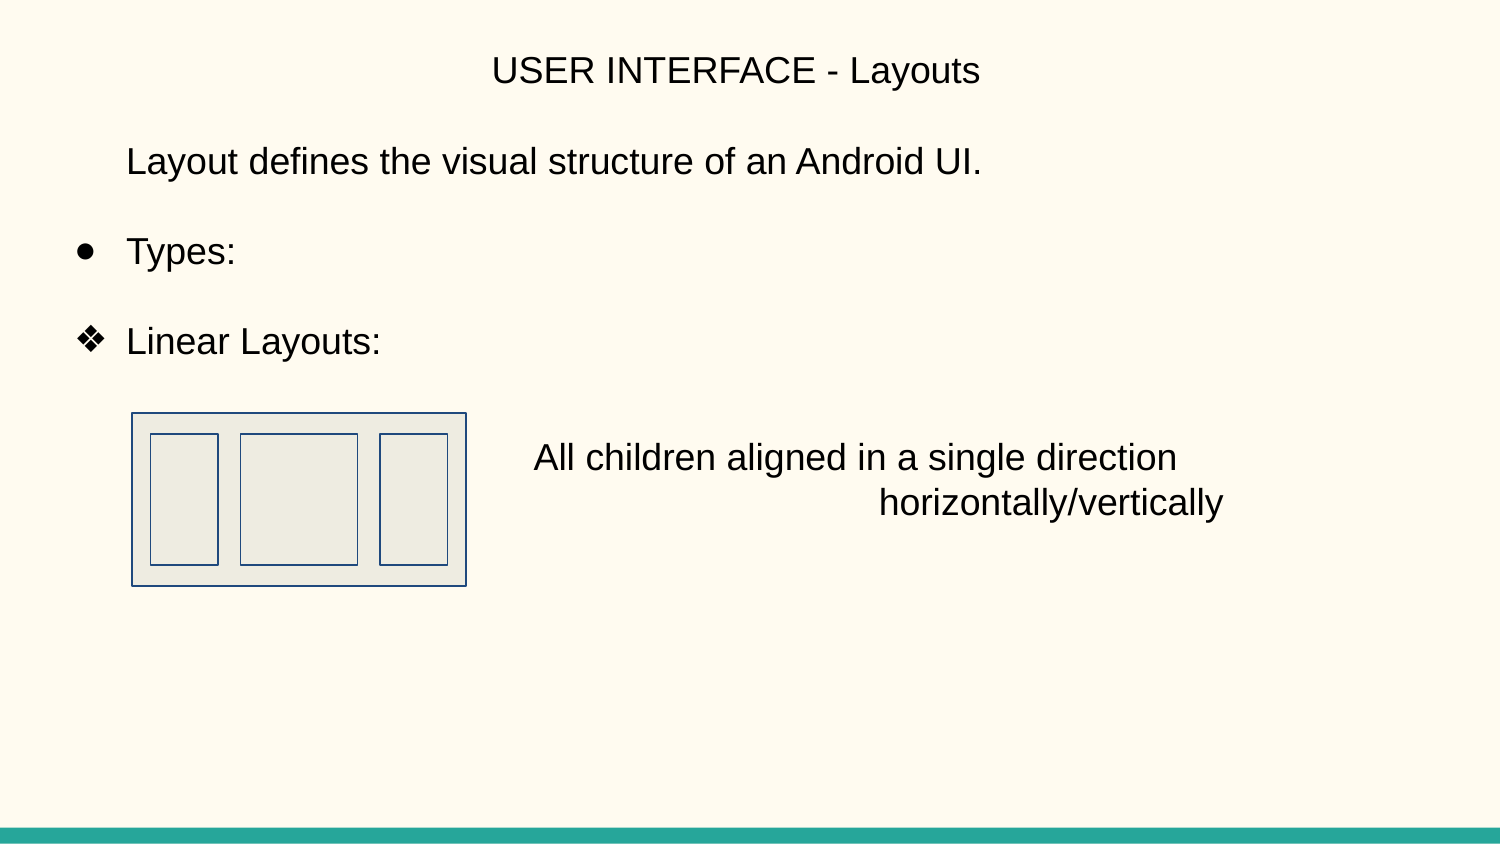

# USER INTERFACE - Layouts
Layout defines the visual structure of an Android UI.
Types:
Linear Layouts:
All children aligned in a single direction horizontally/vertically